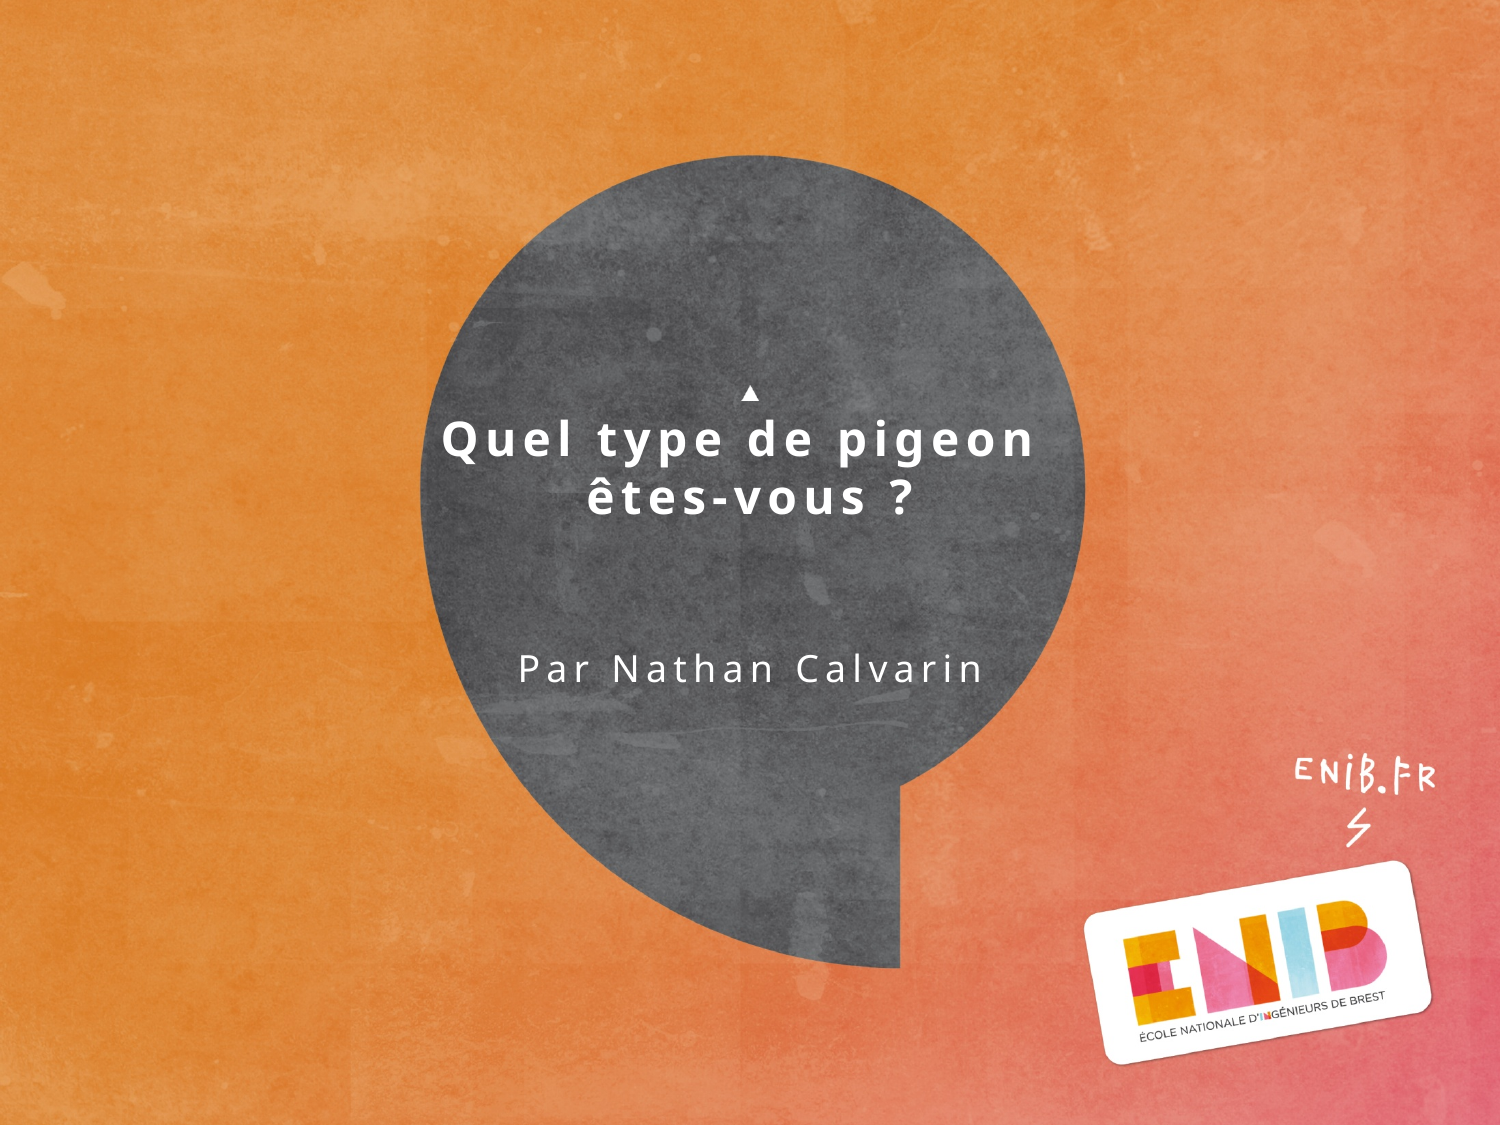

# Quel type de pigeon êtes-vous ?
Par Nathan Calvarin